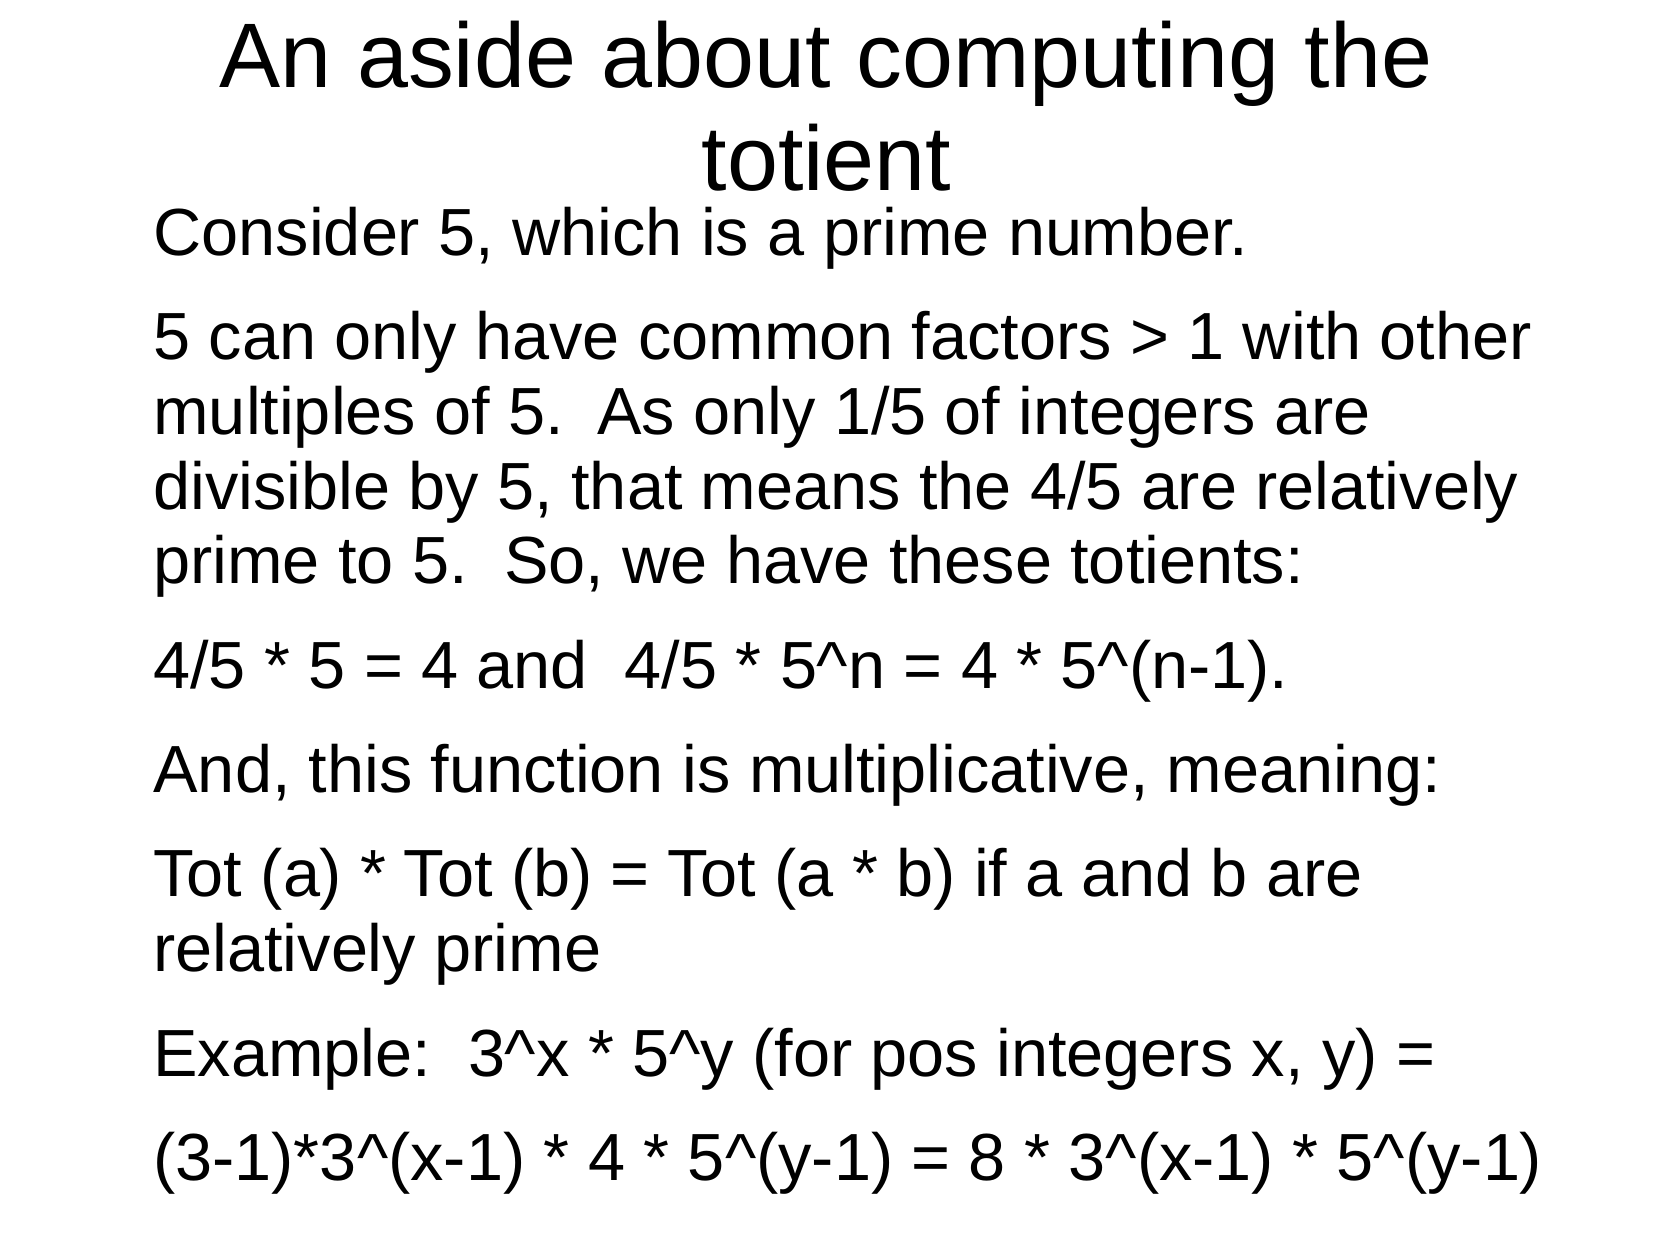

# An aside about computing the totient
Consider 5, which is a prime number.
5 can only have common factors > 1 with other multiples of 5. As only 1/5 of integers are divisible by 5, that means the 4/5 are relatively prime to 5. So, we have these totients:
4/5 * 5 = 4 and 4/5 * 5^n = 4 * 5^(n-1).
And, this function is multiplicative, meaning:
Tot (a) * Tot (b) = Tot (a * b) if a and b are relatively prime
Example: 3^x * 5^y (for pos integers x, y) =
(3-1)*3^(x-1) * 4 * 5^(y-1) = 8 * 3^(x-1) * 5^(y-1)